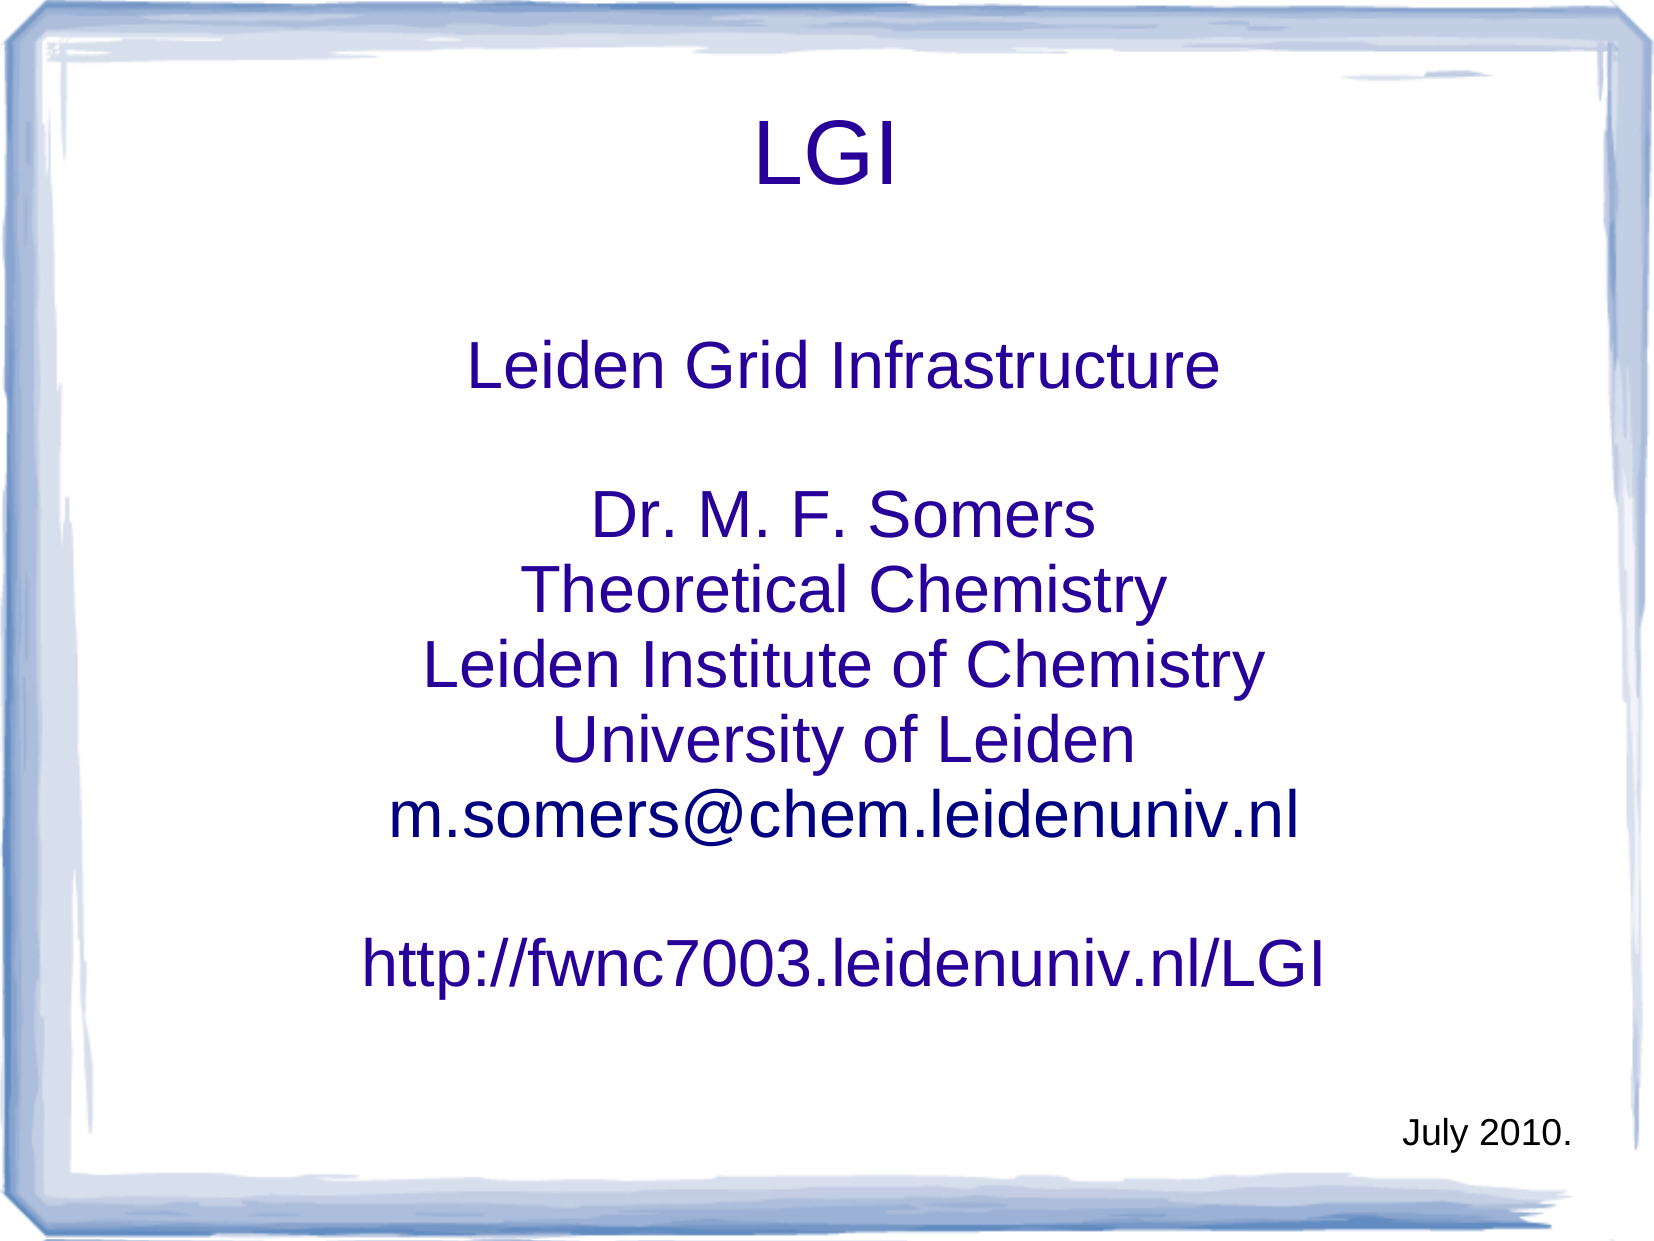

# LGI
Leiden Grid Infrastructure
Dr. M. F. Somers
Theoretical Chemistry
Leiden Institute of Chemistry
University of Leiden
m.somers@chem.leidenuniv.nl
http://fwnc7003.leidenuniv.nl/LGI
July 2010.